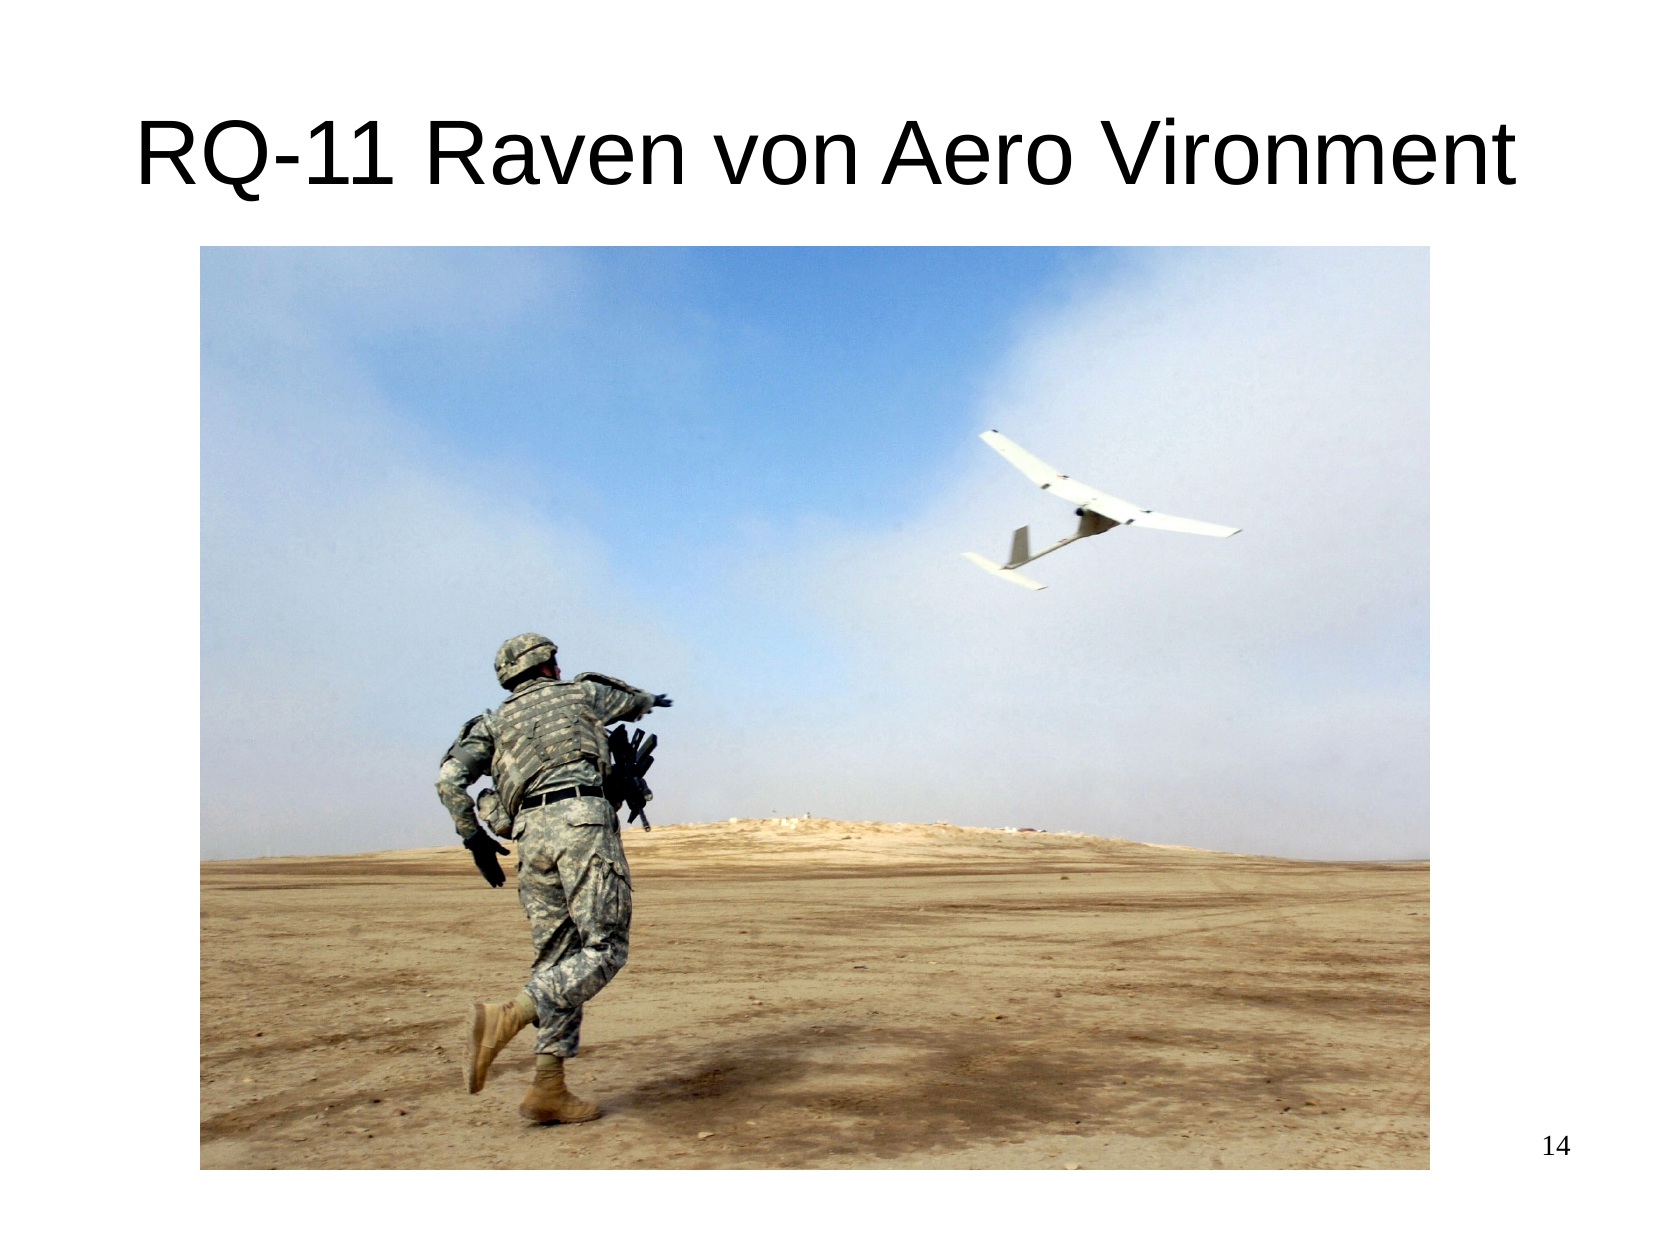

# RQ-11 Raven von Aero Vironment
14